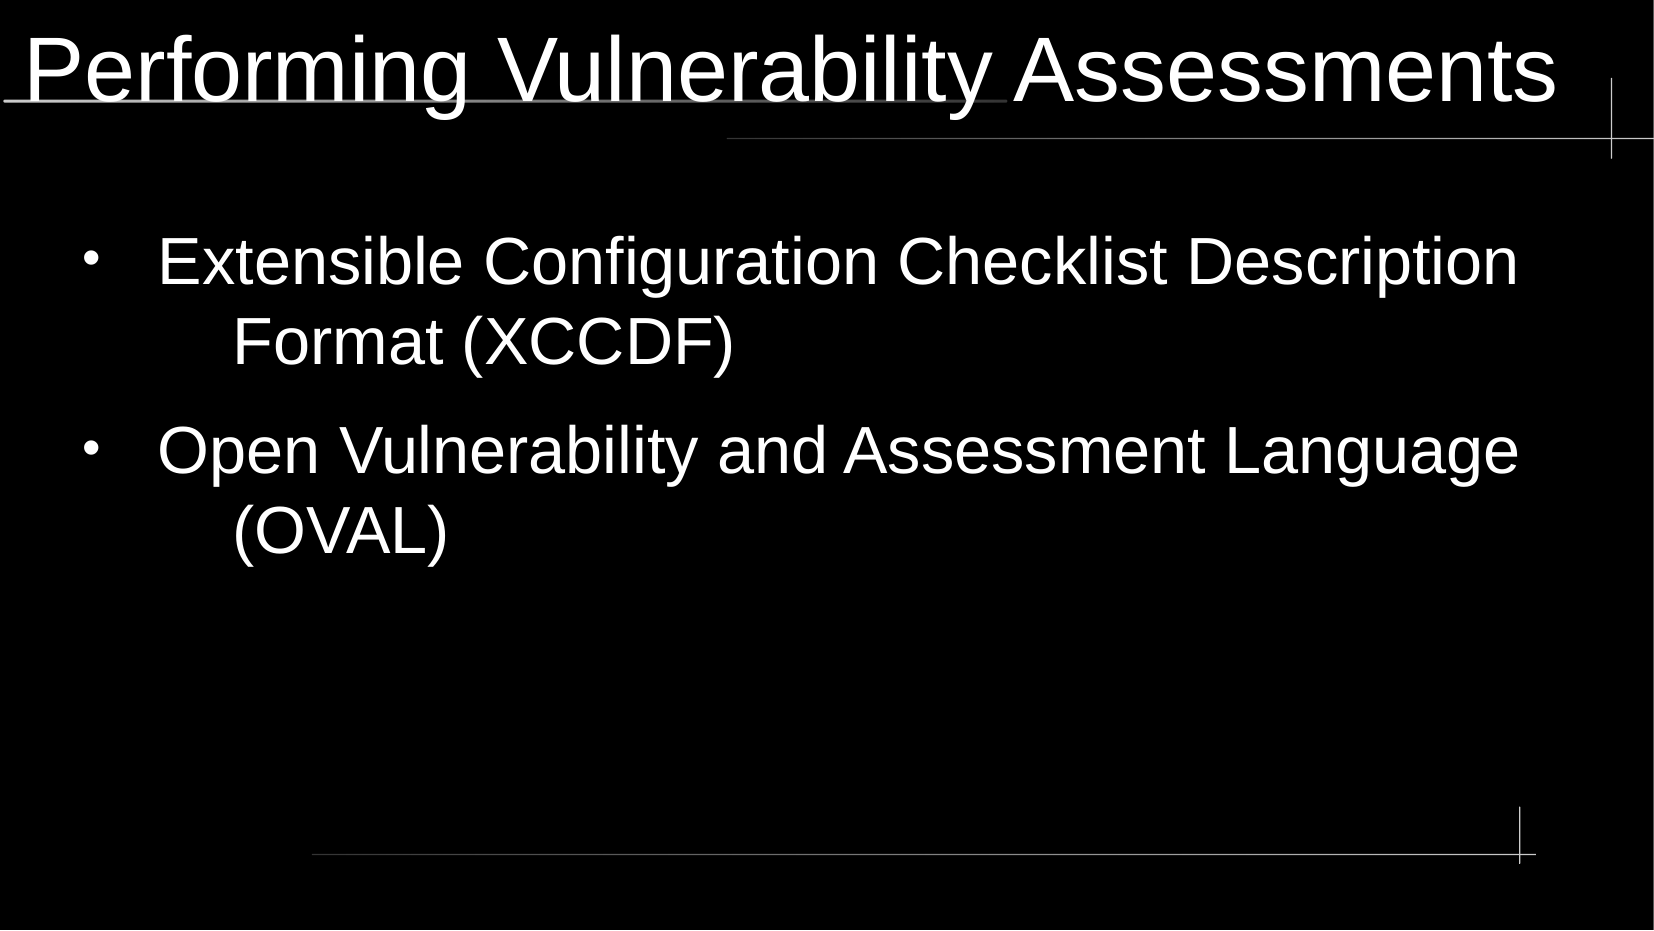

# Performing Vulnerability Assessments
Extensible Configuration Checklist Description Format (XCCDF)
Open Vulnerability and Assessment Language (OVAL)